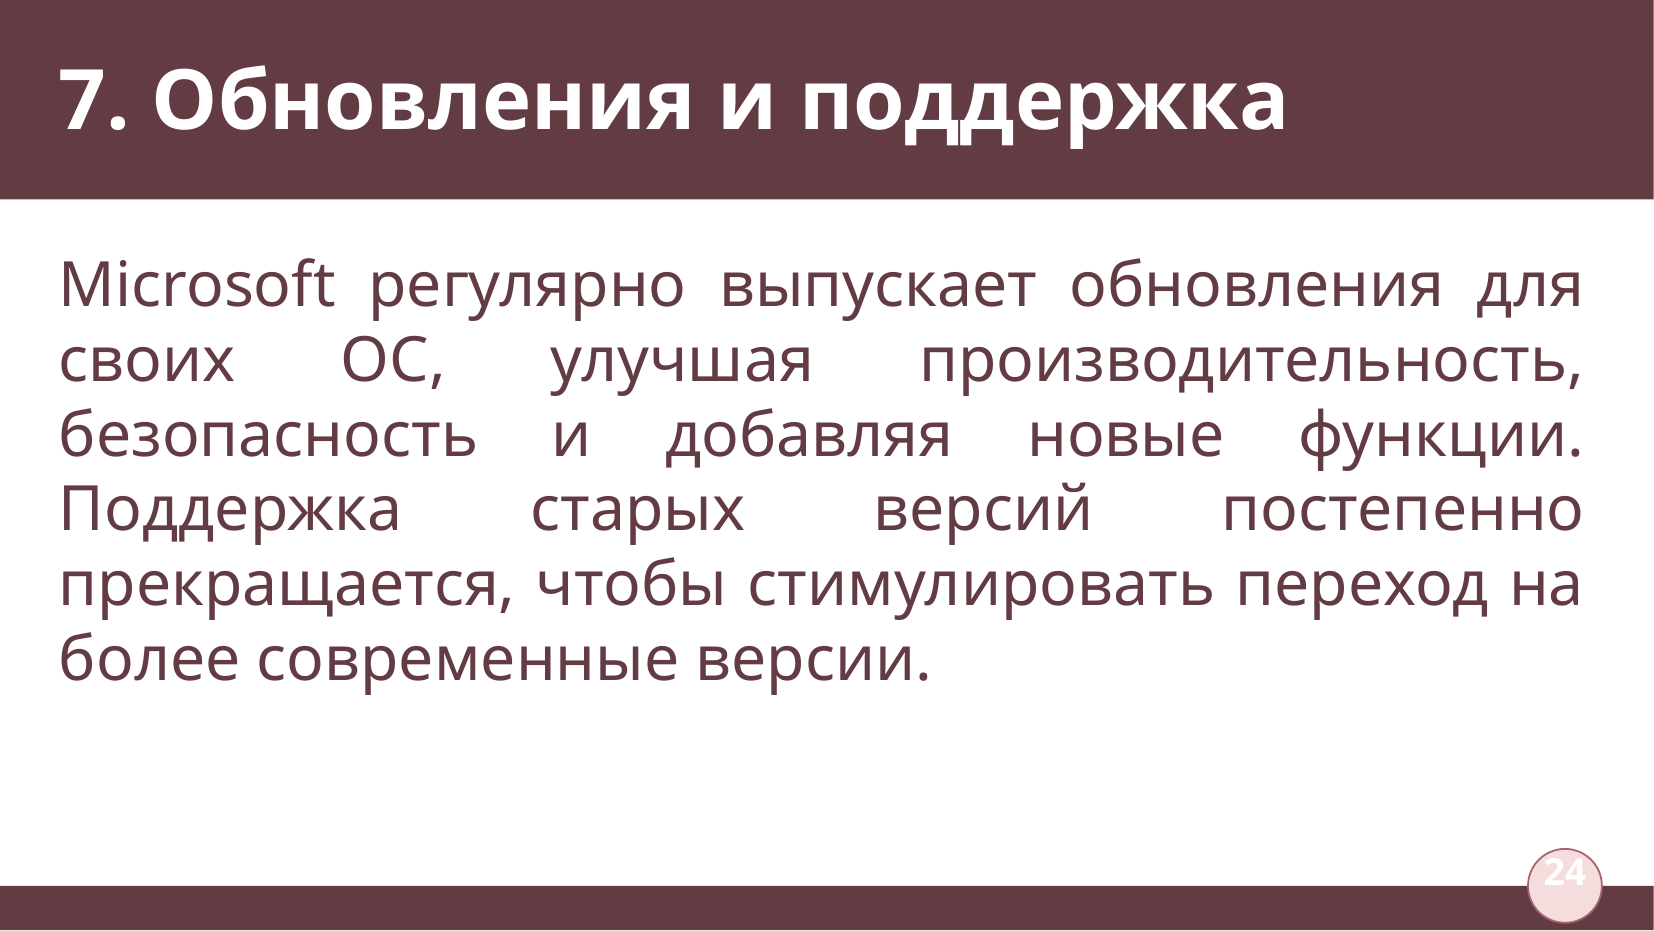

# 7. Обновления и поддержка
Microsoft регулярно выпускает обновления для своих ОС, улучшая производительность, безопасность и добавляя новые функции. Поддержка старых версий постепенно прекращается, чтобы стимулировать переход на более современные версии.